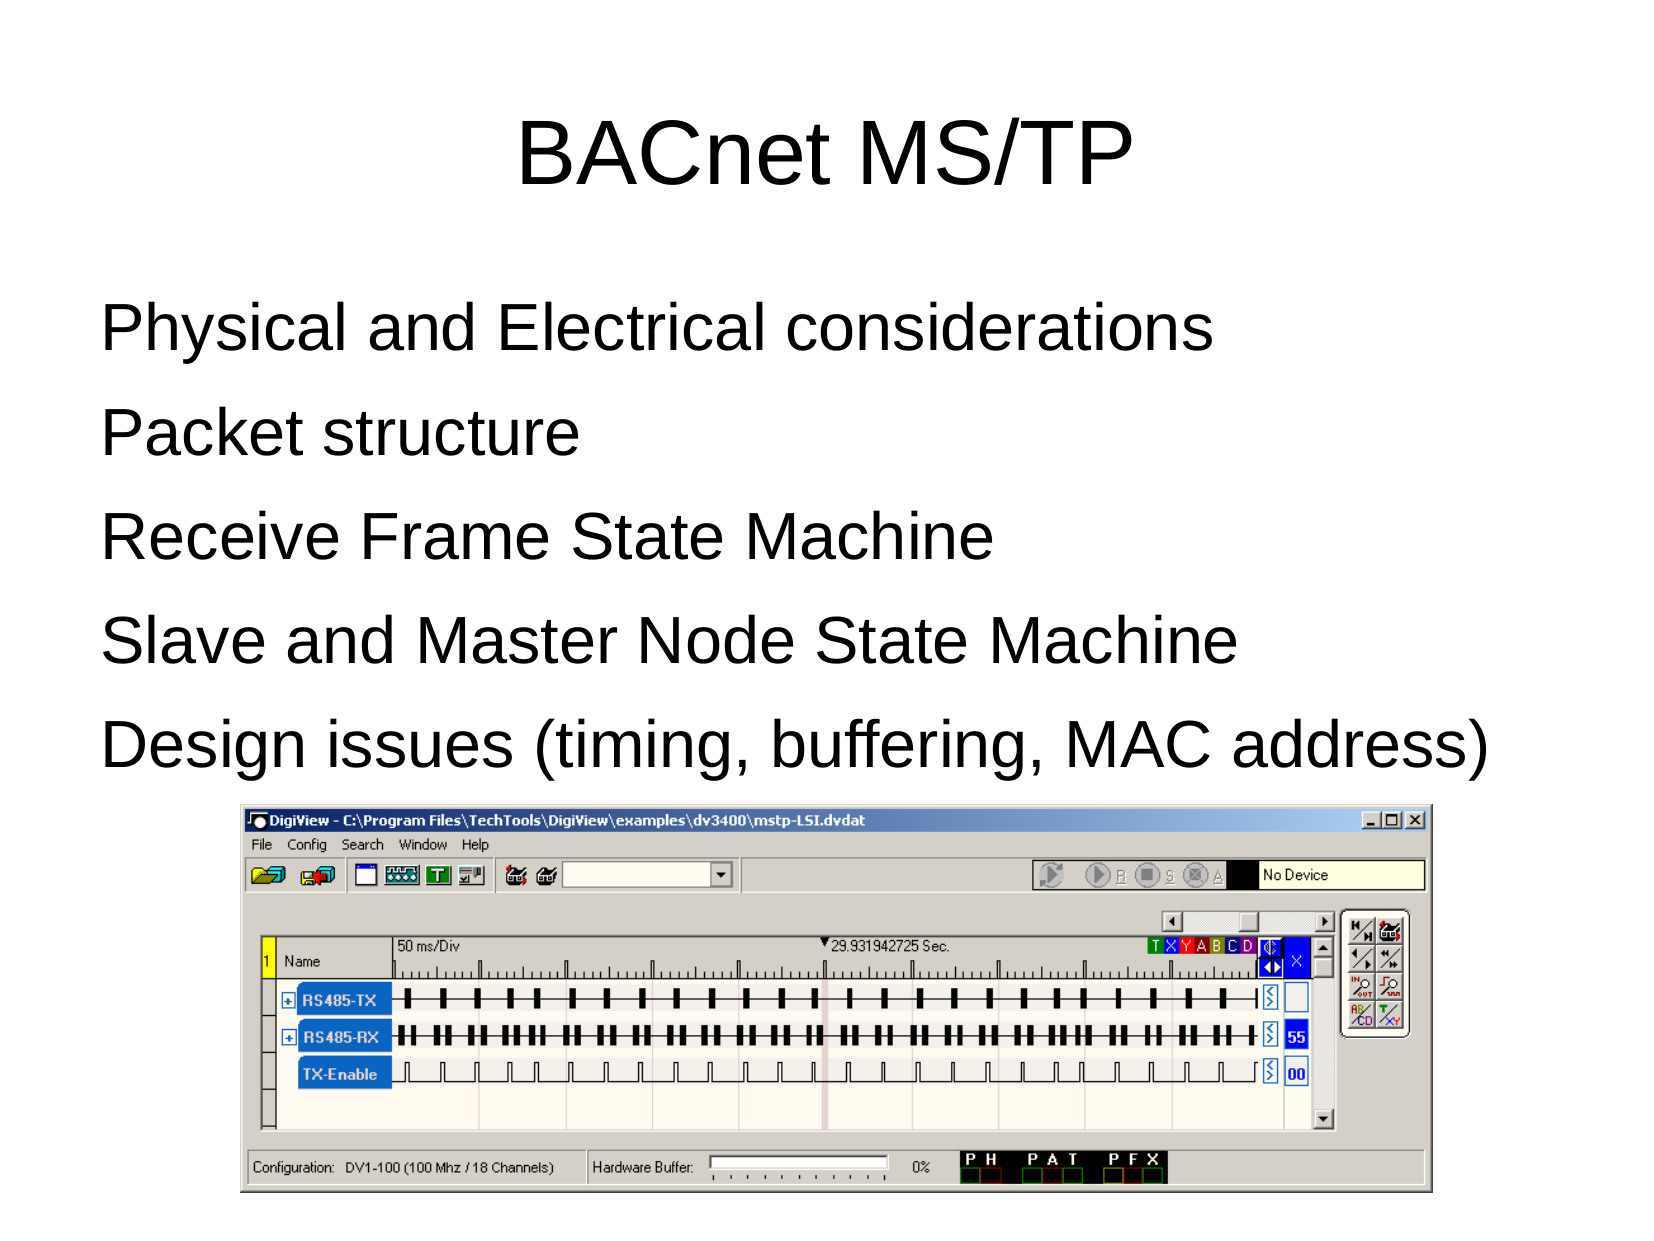

# BACnet MS/TP
Physical and Electrical considerations
Packet structure
Receive Frame State Machine
Slave and Master Node State Machine
Design issues (timing, buffering, MAC address)